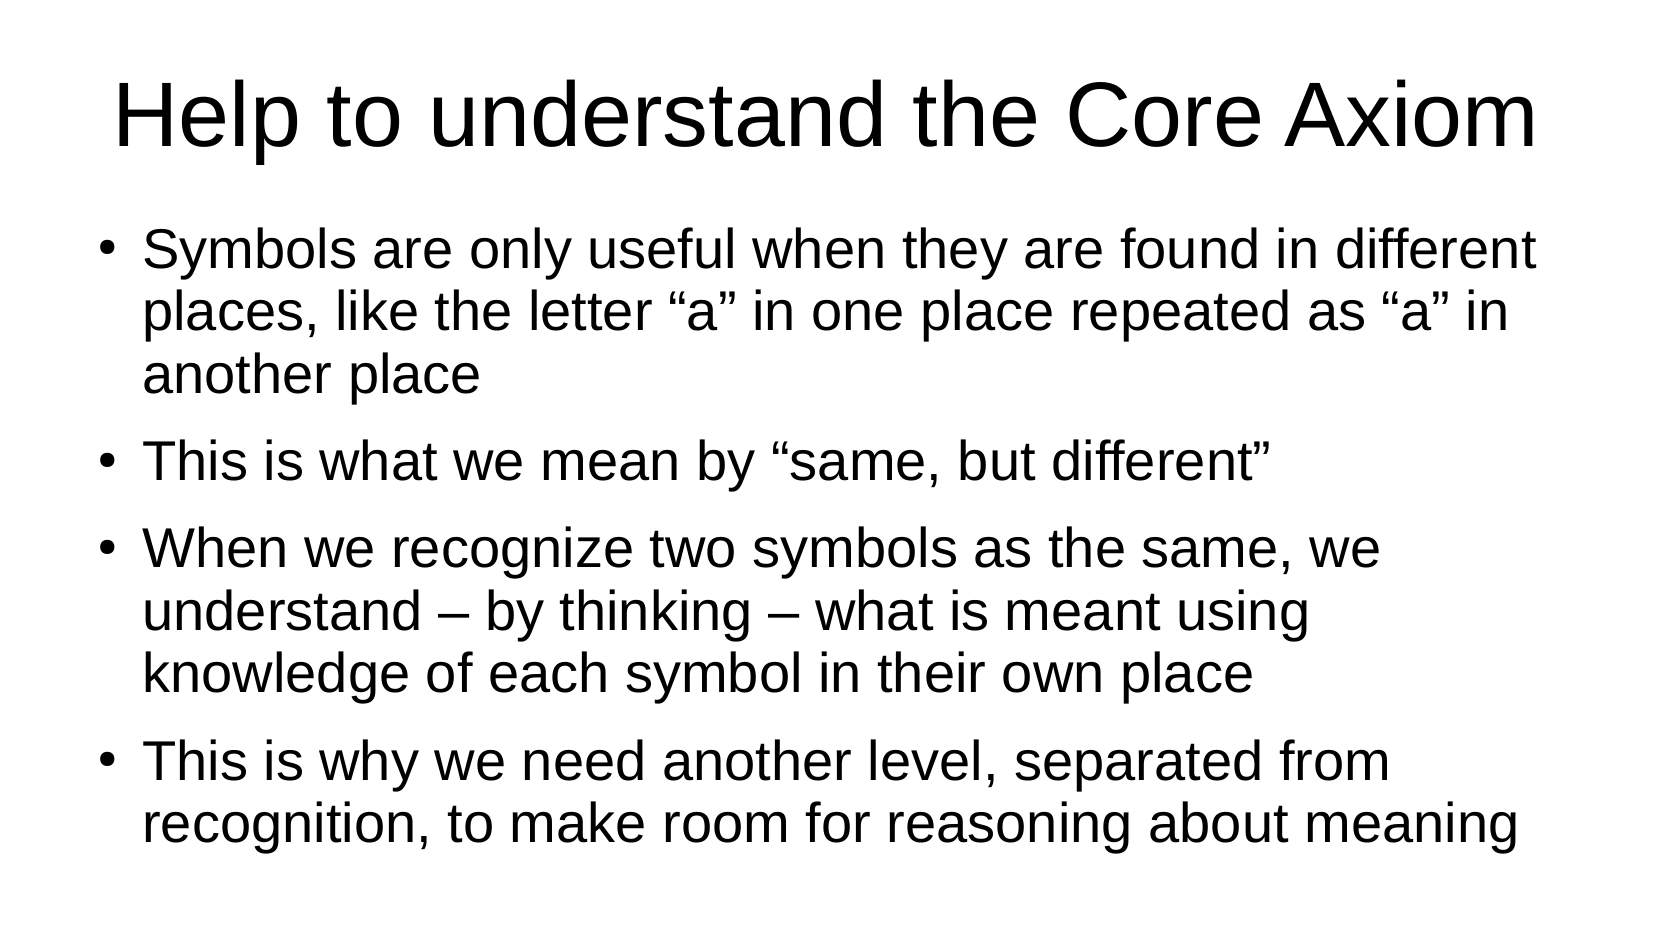

# Help to understand the Core Axiom
Symbols are only useful when they are found in different places, like the letter “a” in one place repeated as “a” in another place
This is what we mean by “same, but different”
When we recognize two symbols as the same, we understand – by thinking – what is meant using knowledge of each symbol in their own place
This is why we need another level, separated from recognition, to make room for reasoning about meaning